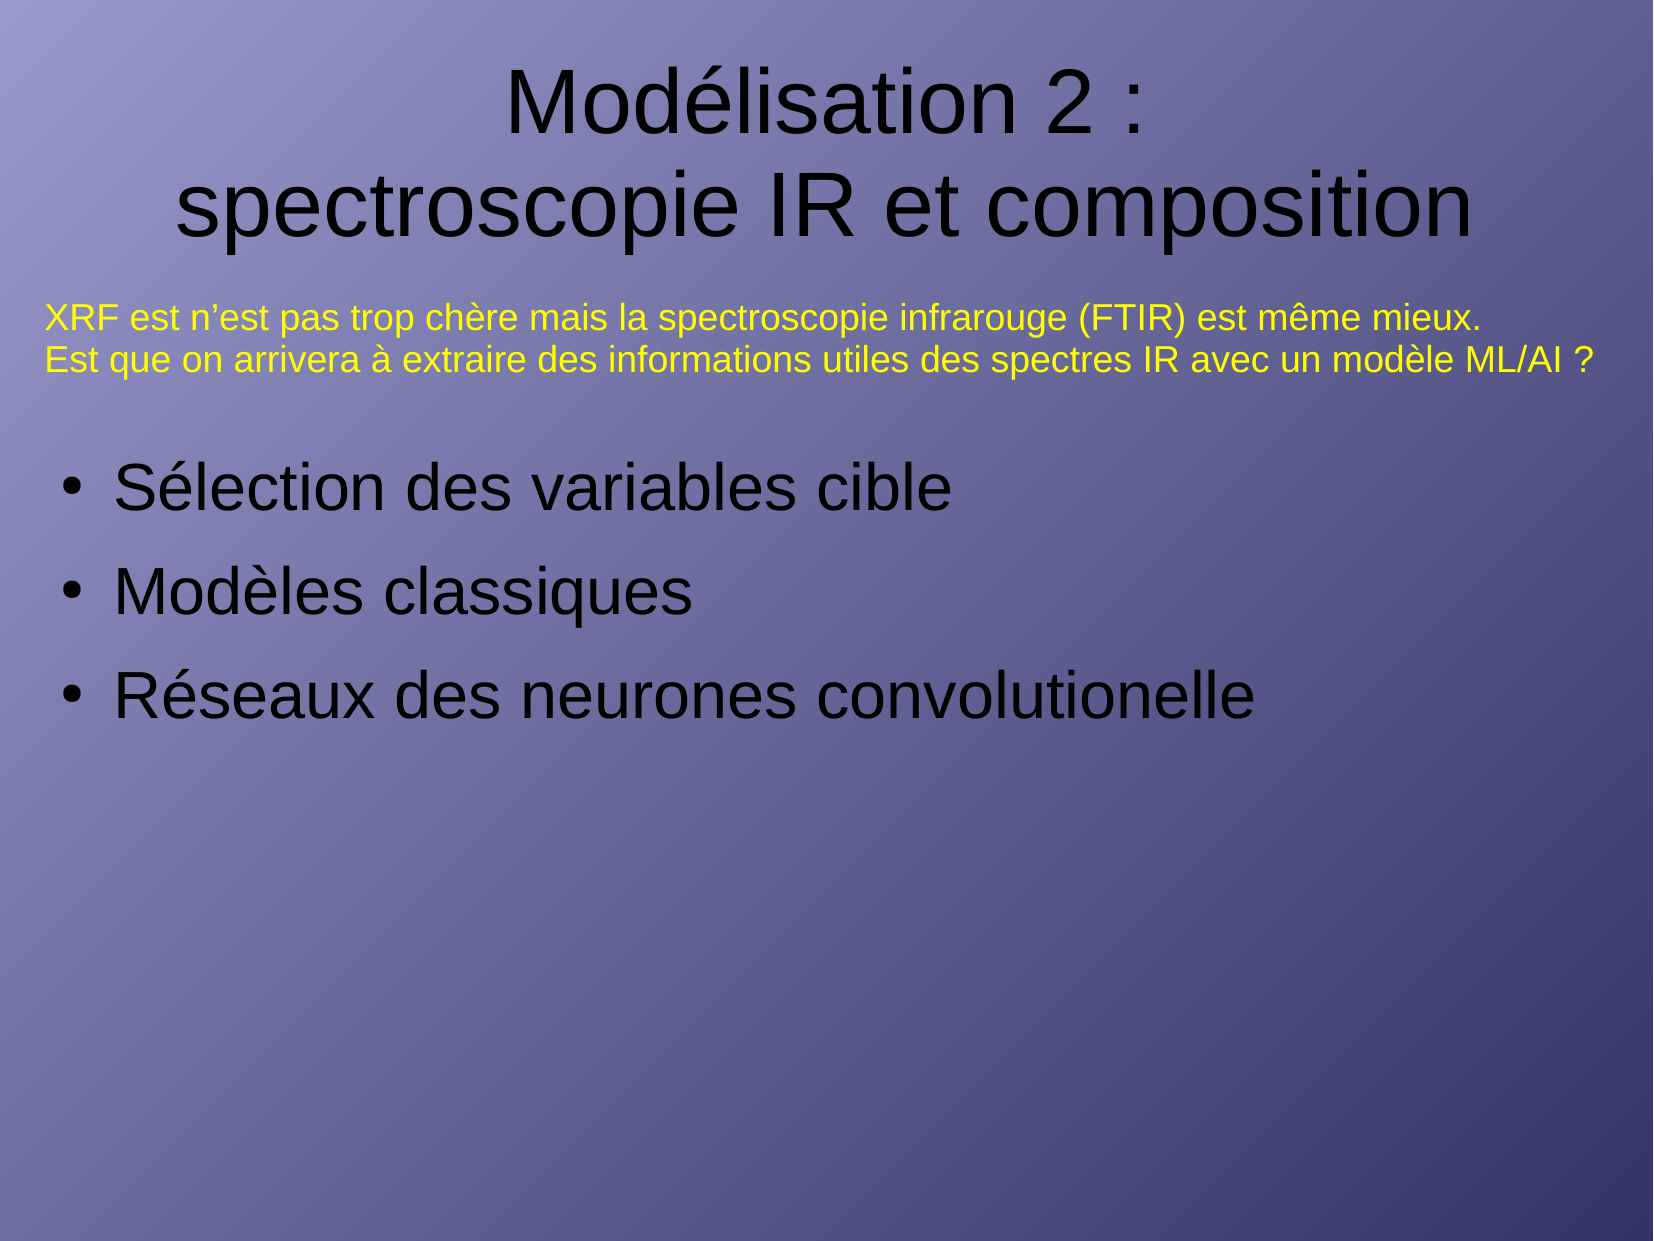

# Modélisation 2 : spectroscopie IR et composition
XRF est n’est pas trop chère mais la spectroscopie infrarouge (FTIR) est même mieux.
Est que on arrivera à extraire des informations utiles des spectres IR avec un modèle ML/AI ?
Sélection des variables cible
Modèles classiques
Réseaux des neurones convolutionelle